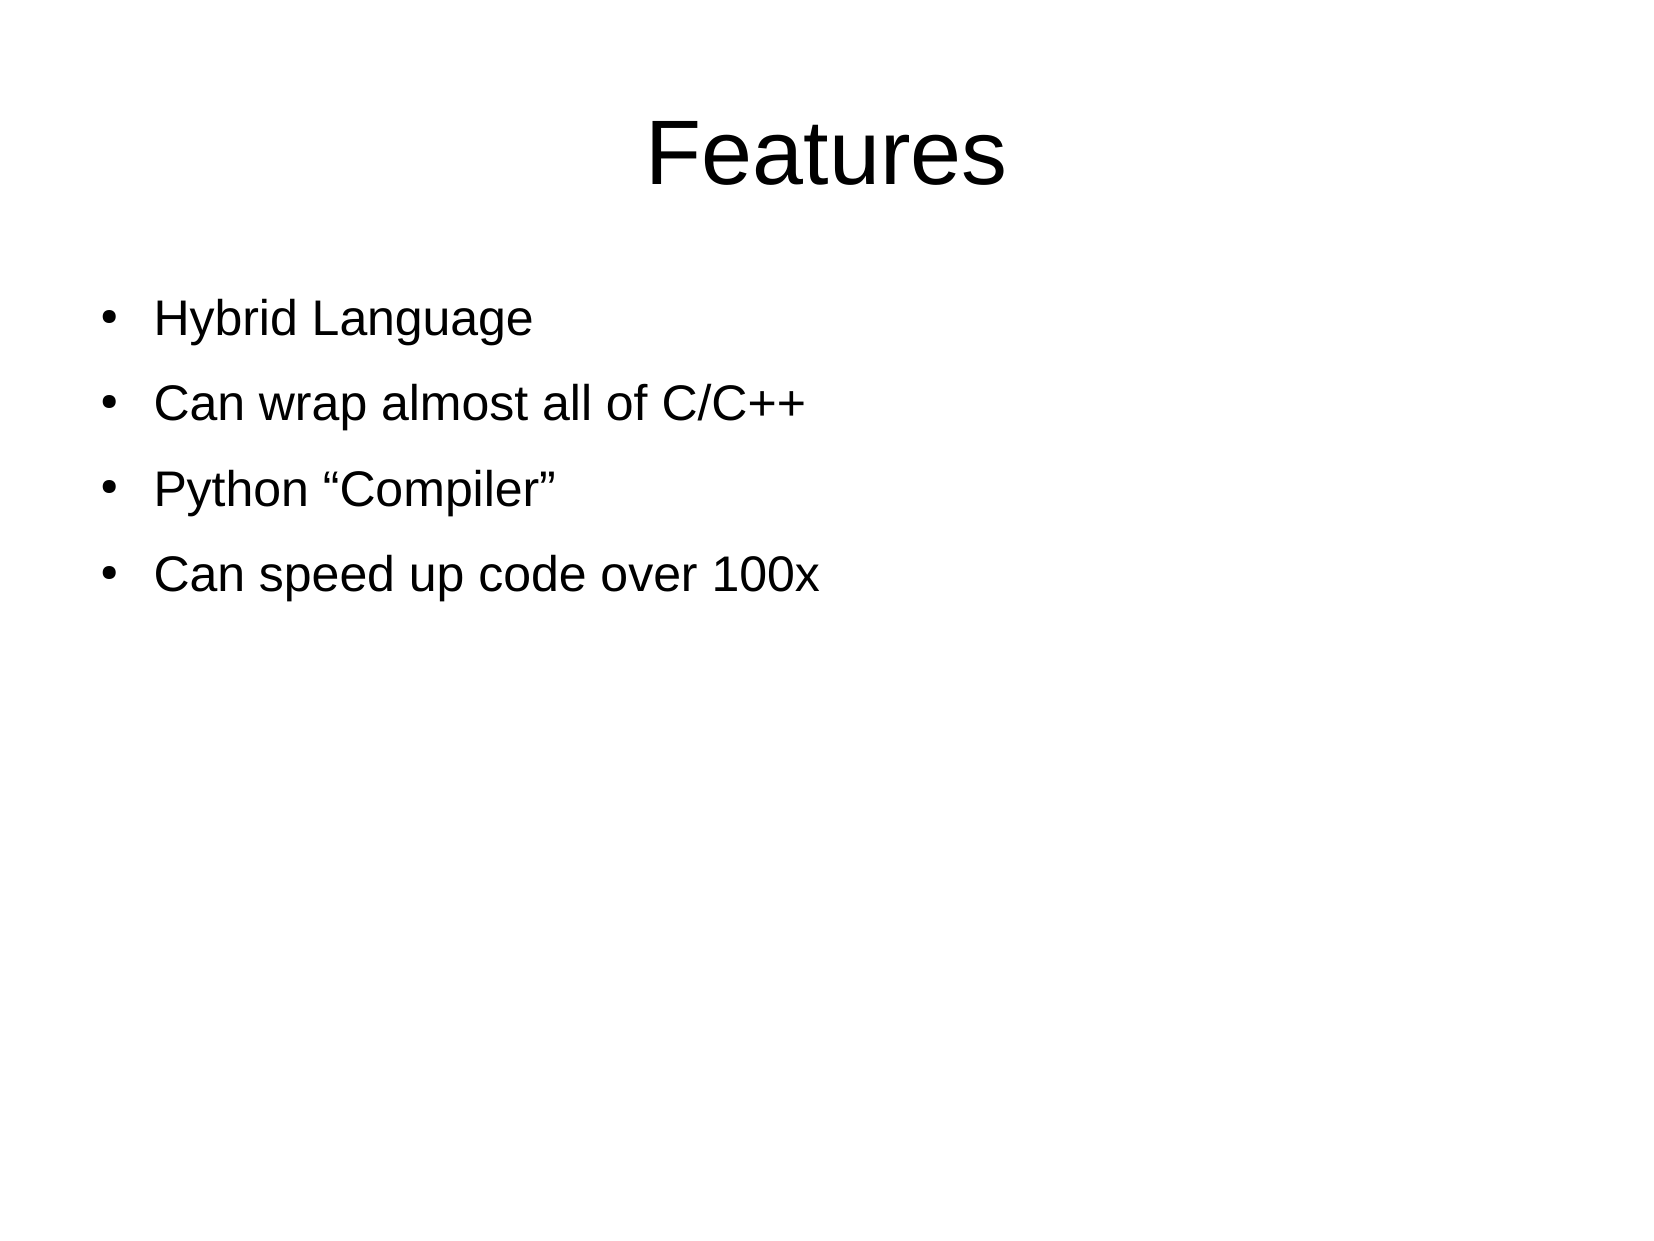

# Features
Hybrid Language
Can wrap almost all of C/C++
Python “Compiler”
Can speed up code over 100x